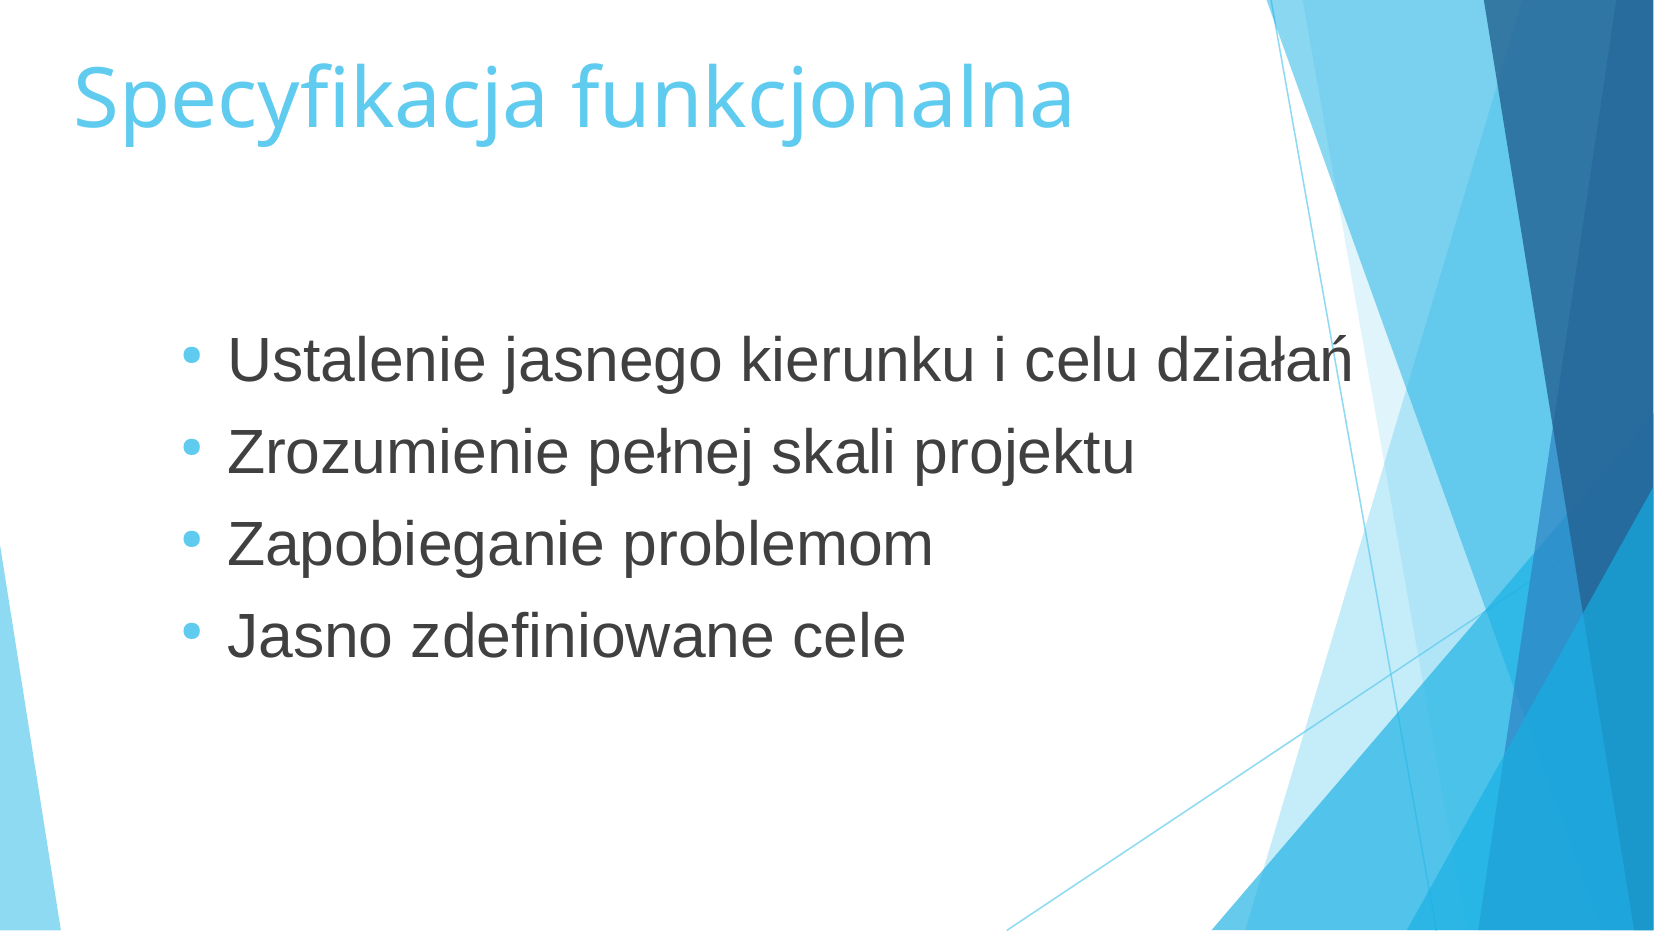

# Specyfikacja funkcjonalna
Ustalenie jasnego kierunku i celu działań
Zrozumienie pełnej skali projektu
Zapobieganie problemom
Jasno zdefiniowane cele